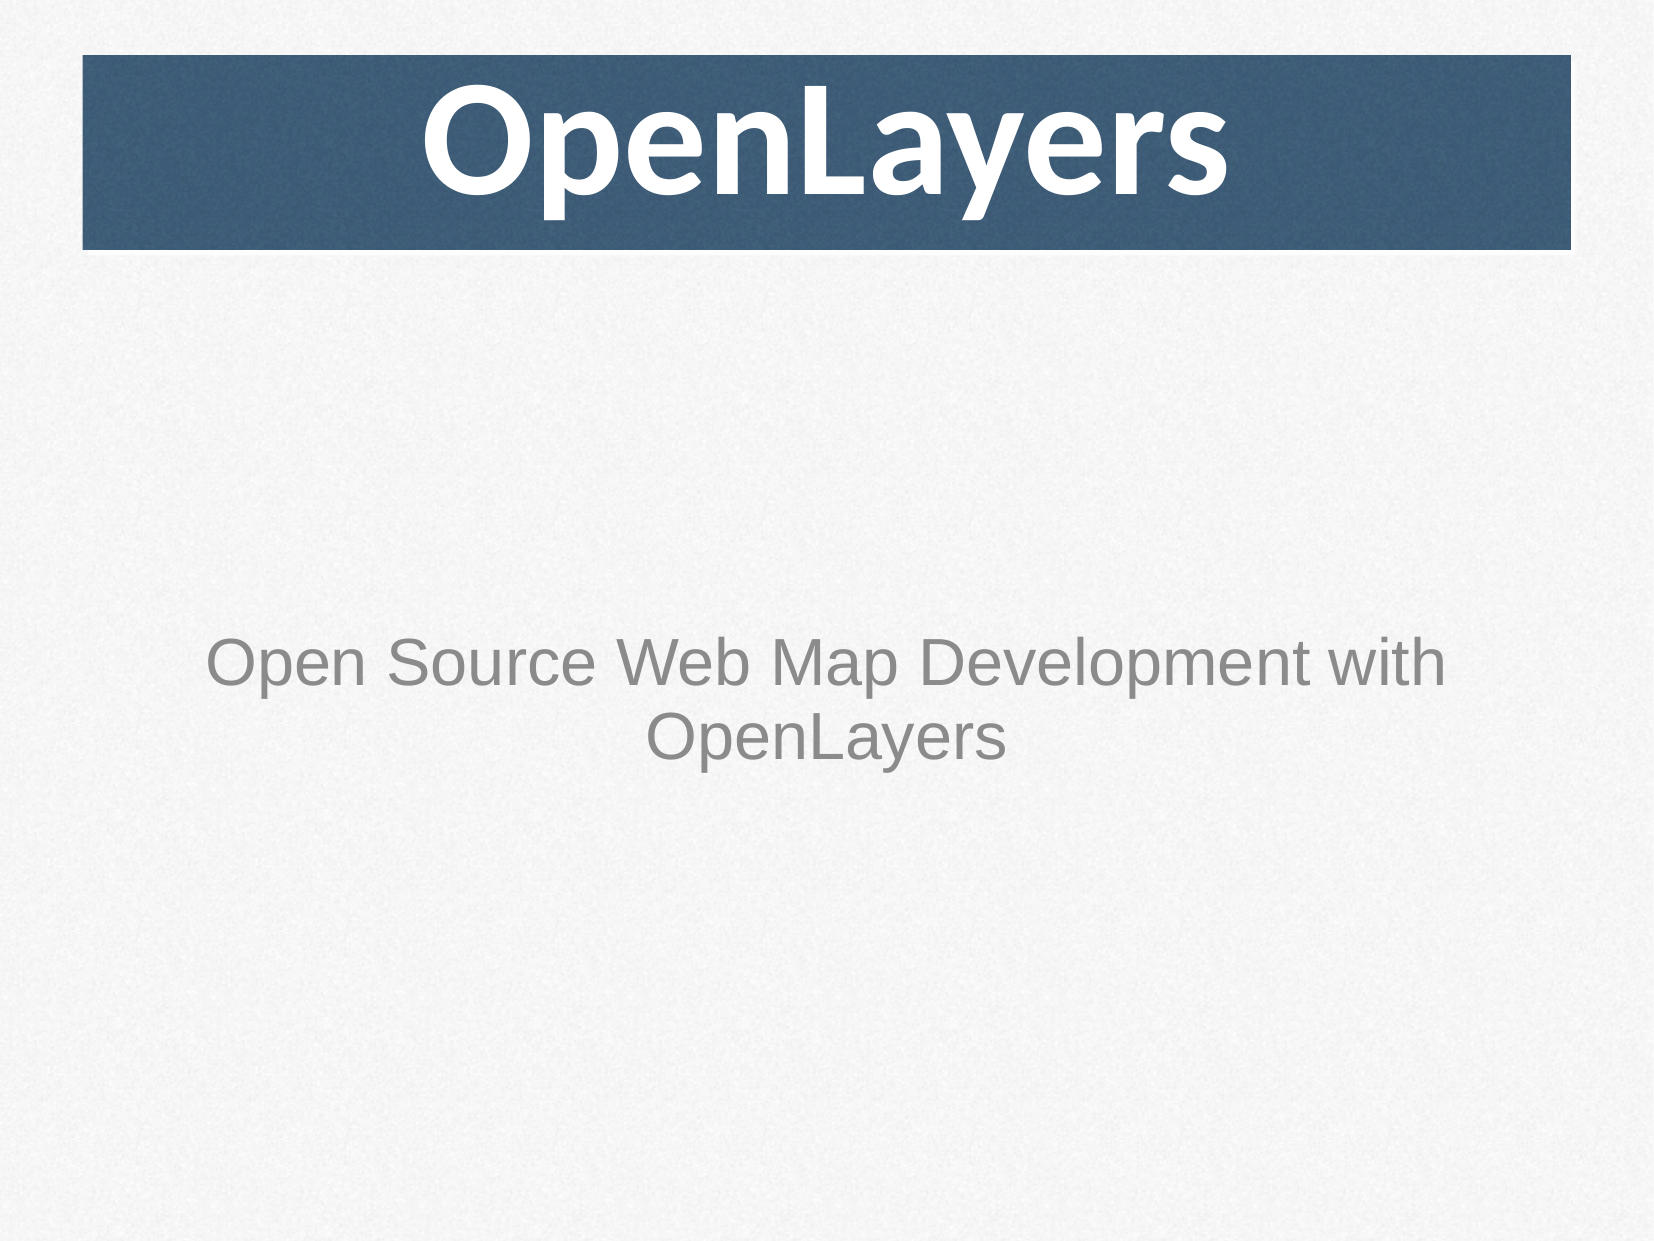

# OpenLayers
Open Source Web Map Development with OpenLayers